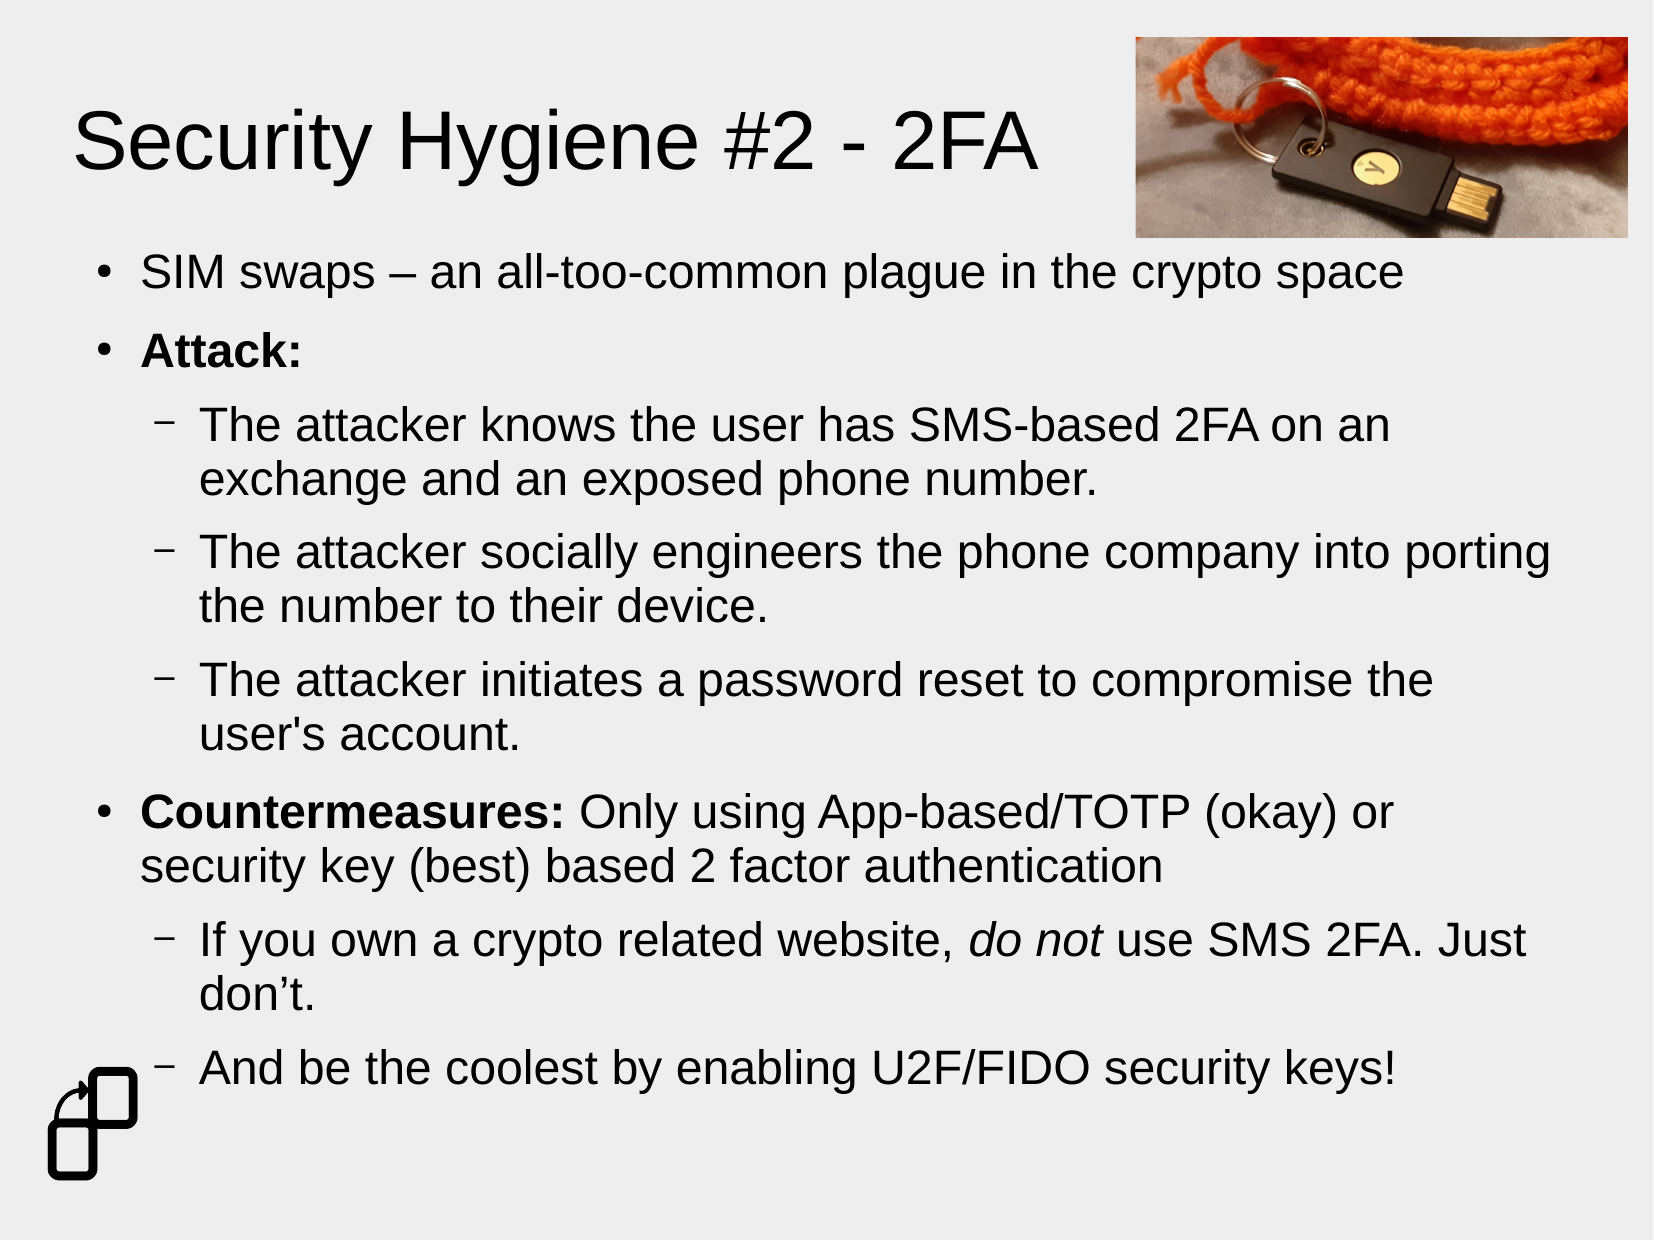

Security Hygiene #2 - 2FA
# SIM swaps – an all-too-common plague in the crypto space
Attack:
The attacker knows the user has SMS-based 2FA on an exchange and an exposed phone number.
The attacker socially engineers the phone company into porting the number to their device.
The attacker initiates a password reset to compromise the user's account.
Countermeasures: Only using App-based/TOTP (okay) or security key (best) based 2 factor authentication
If you own a crypto related website, do not use SMS 2FA. Just don’t.
And be the coolest by enabling U2F/FIDO security keys!